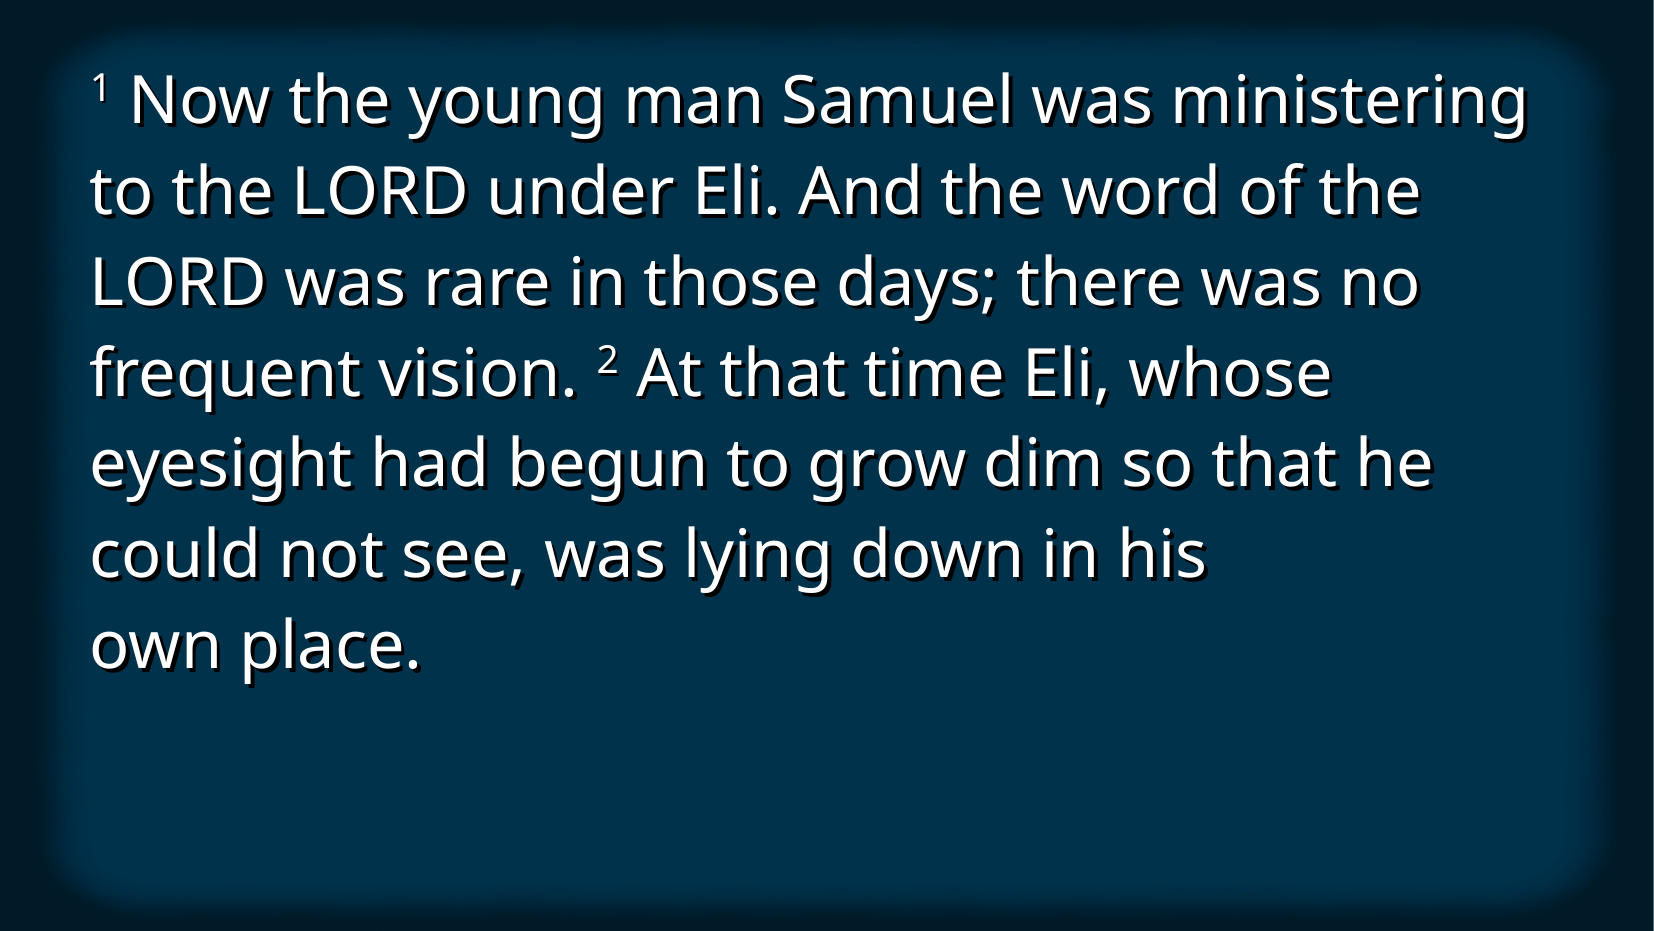

1 Now the young man Samuel was ministering to the LORD under Eli. And the word of the LORD was rare in those days; there was no frequent vision. 2 At that time Eli, whose eyesight had begun to grow dim so that he could not see, was lying down in his
own place.